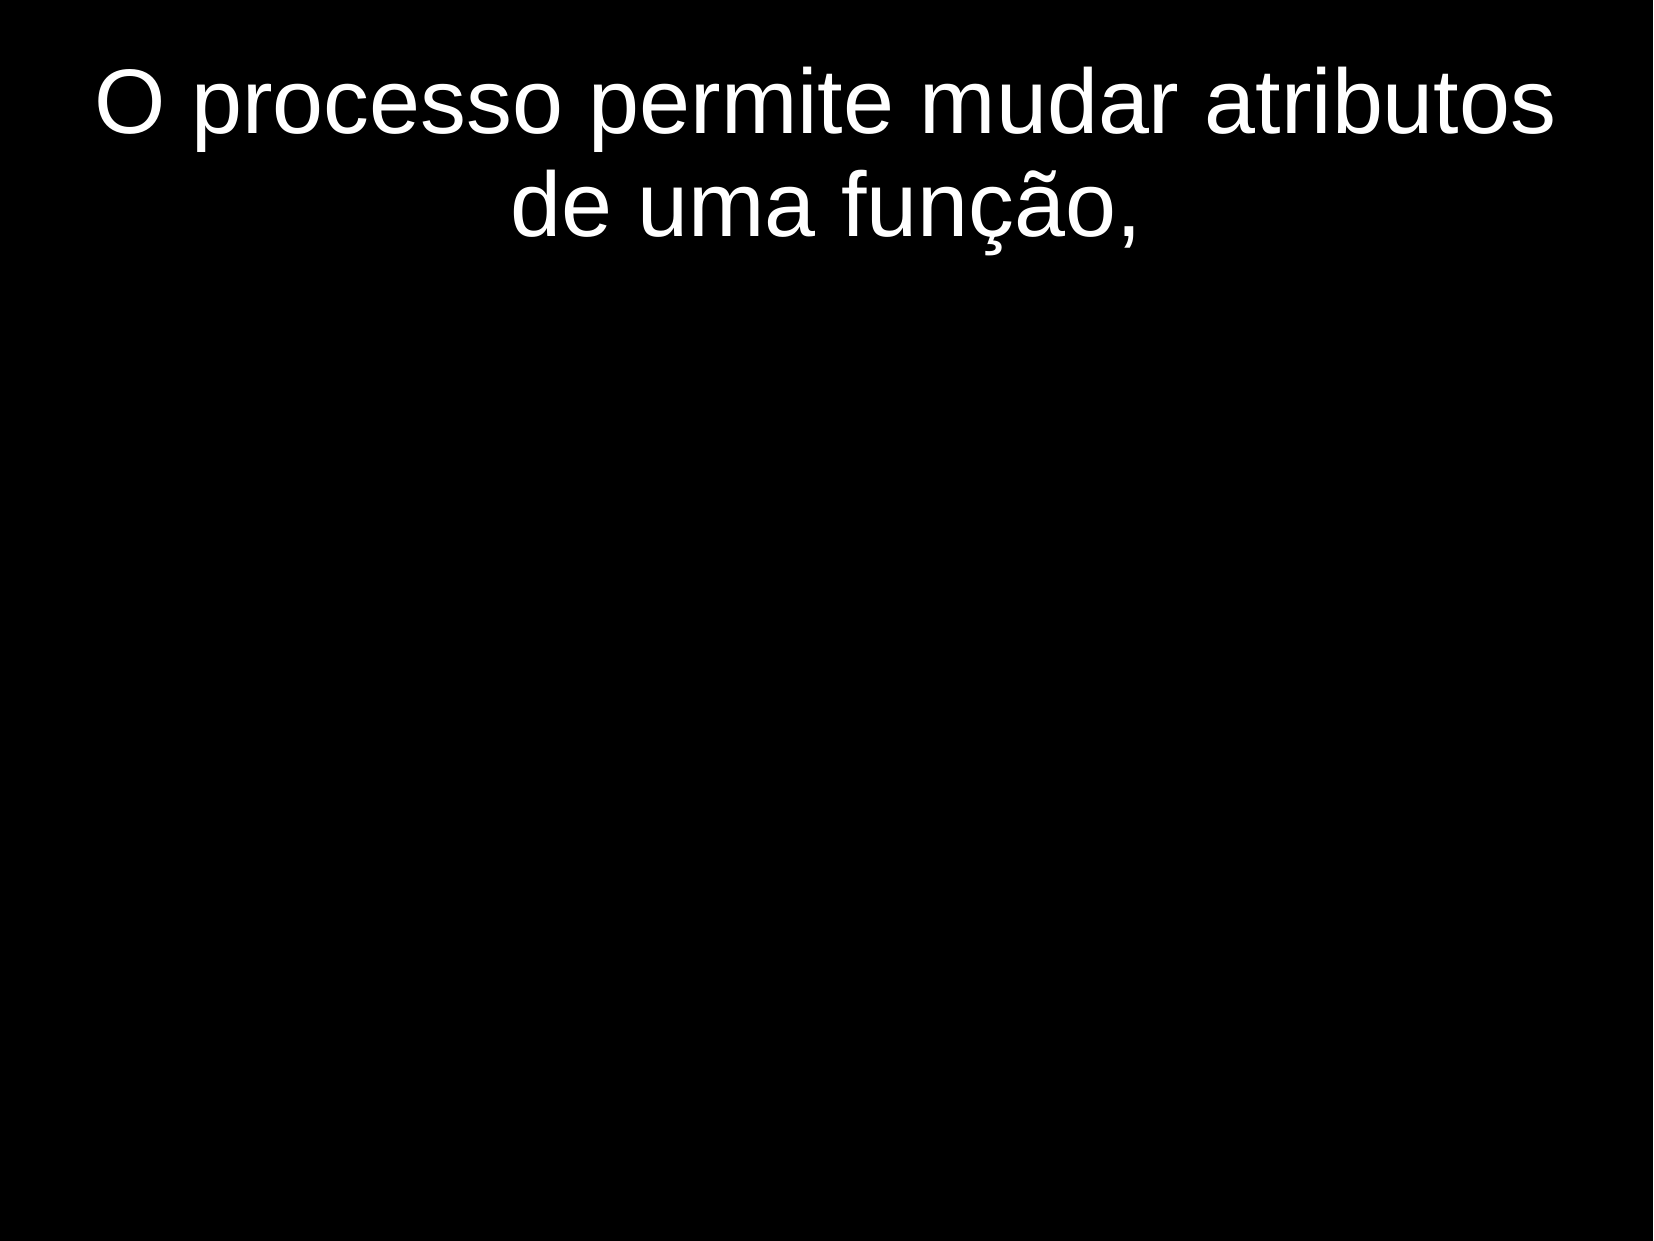

# O processo permite mudar atributos de uma função,